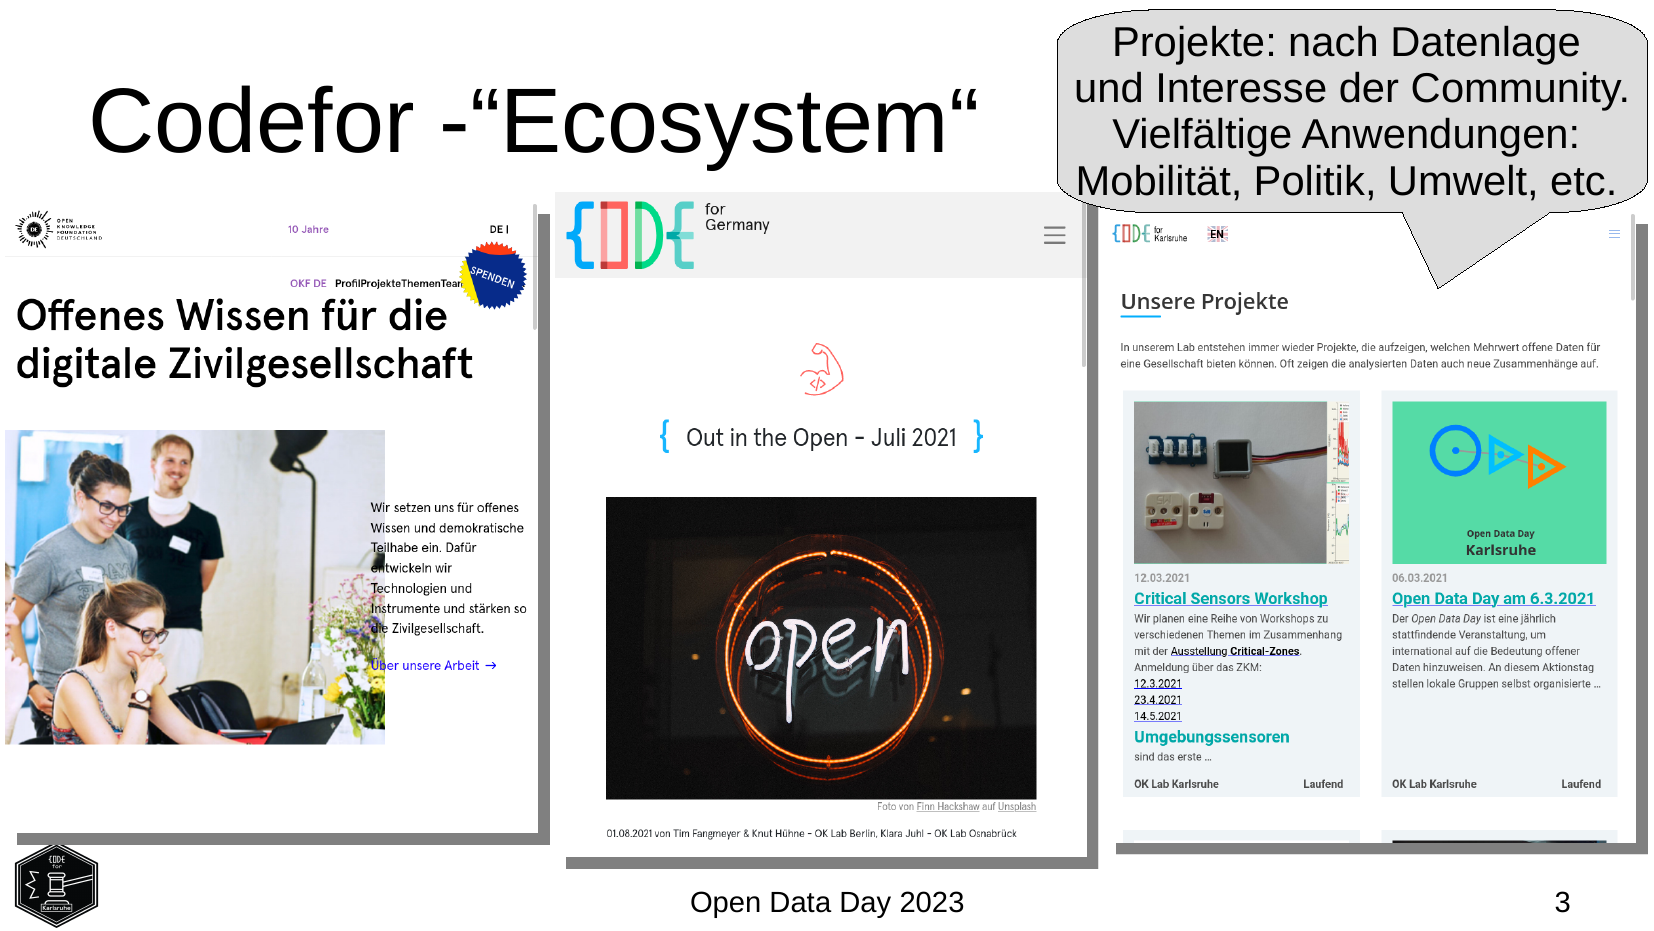

Projekte: nach Datenlage
und Interesse der Community.
Vielfältige Anwendungen:
Mobilität, Politik, Umwelt, etc.
# Codefor -“Ecosystem“
Open Data Day 2023
3